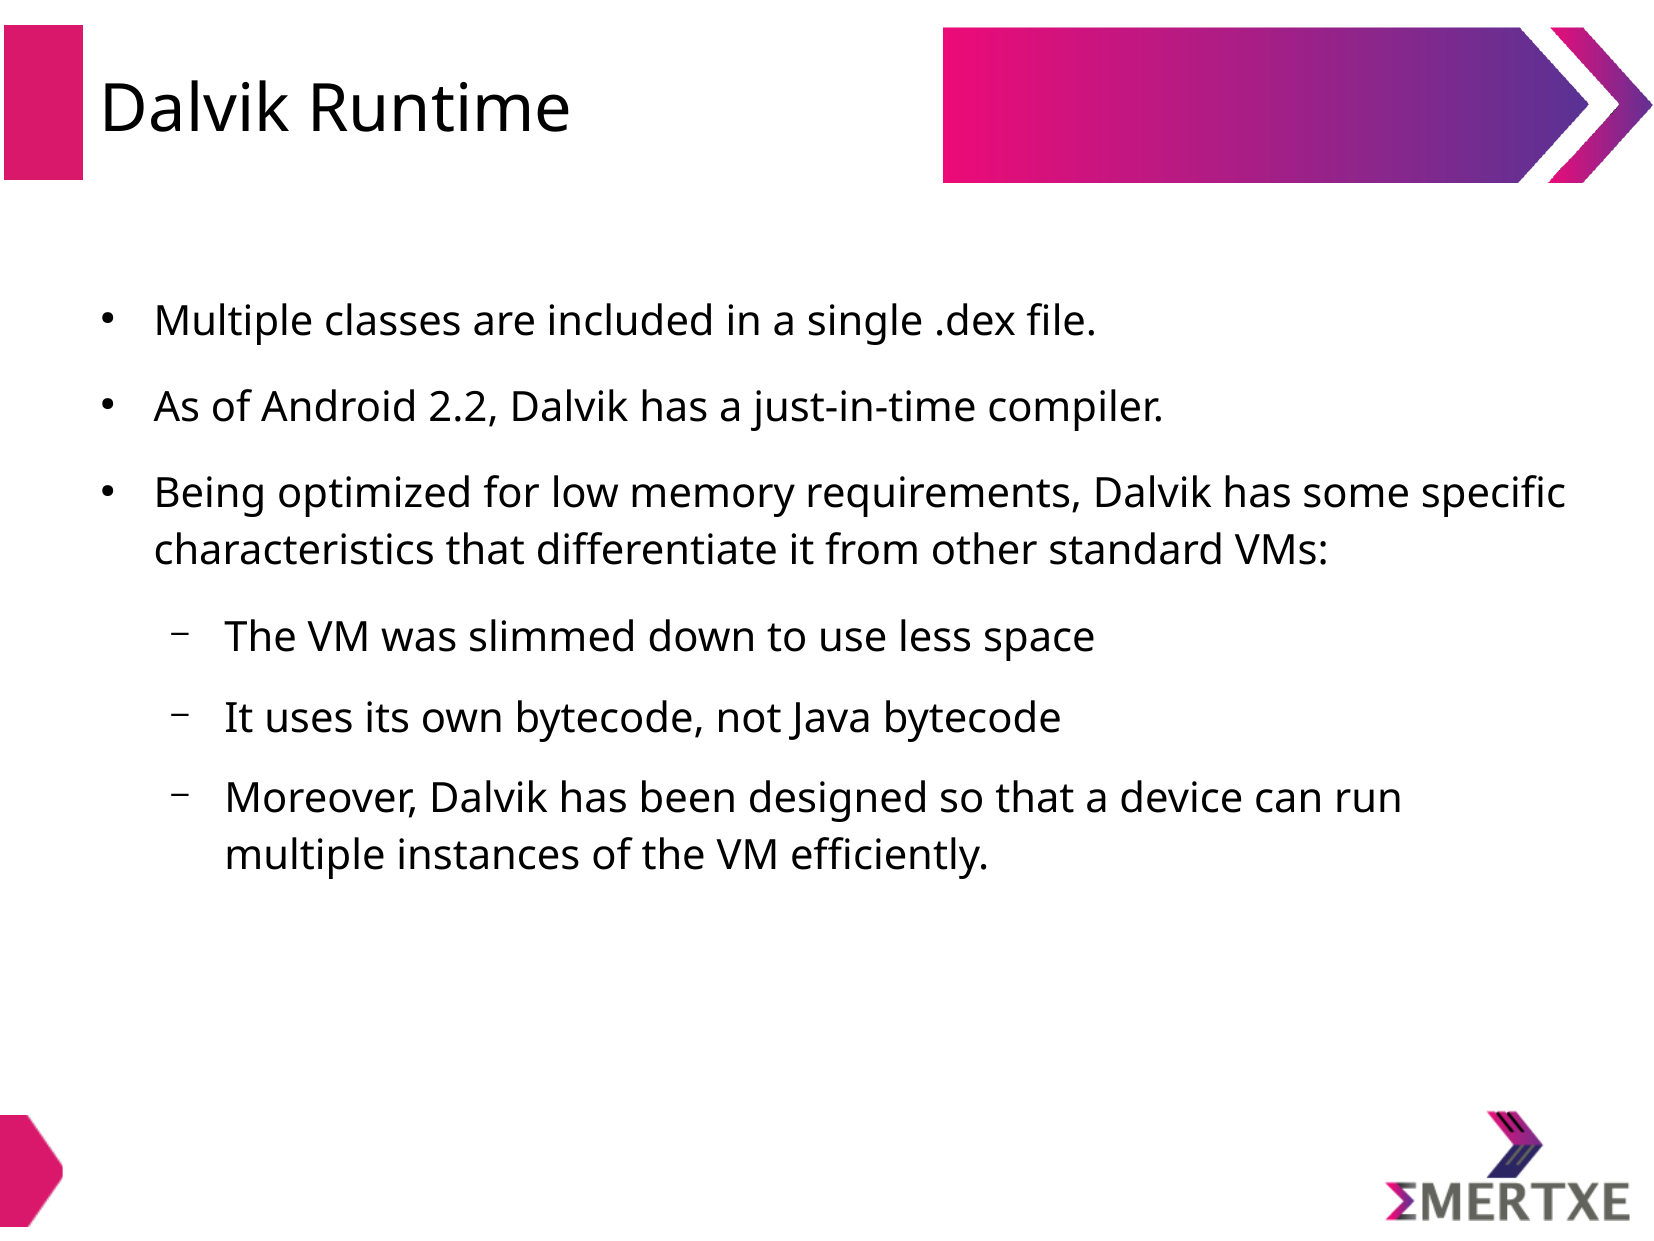

# Dalvik Runtime
Multiple classes are included in a single .dex file.
As of Android 2.2, Dalvik has a just-in-time compiler.
Being optimized for low memory requirements, Dalvik has some specific characteristics that differentiate it from other standard VMs:
The VM was slimmed down to use less space
It uses its own bytecode, not Java bytecode
Moreover, Dalvik has been designed so that a device can run multiple instances of the VM efficiently.